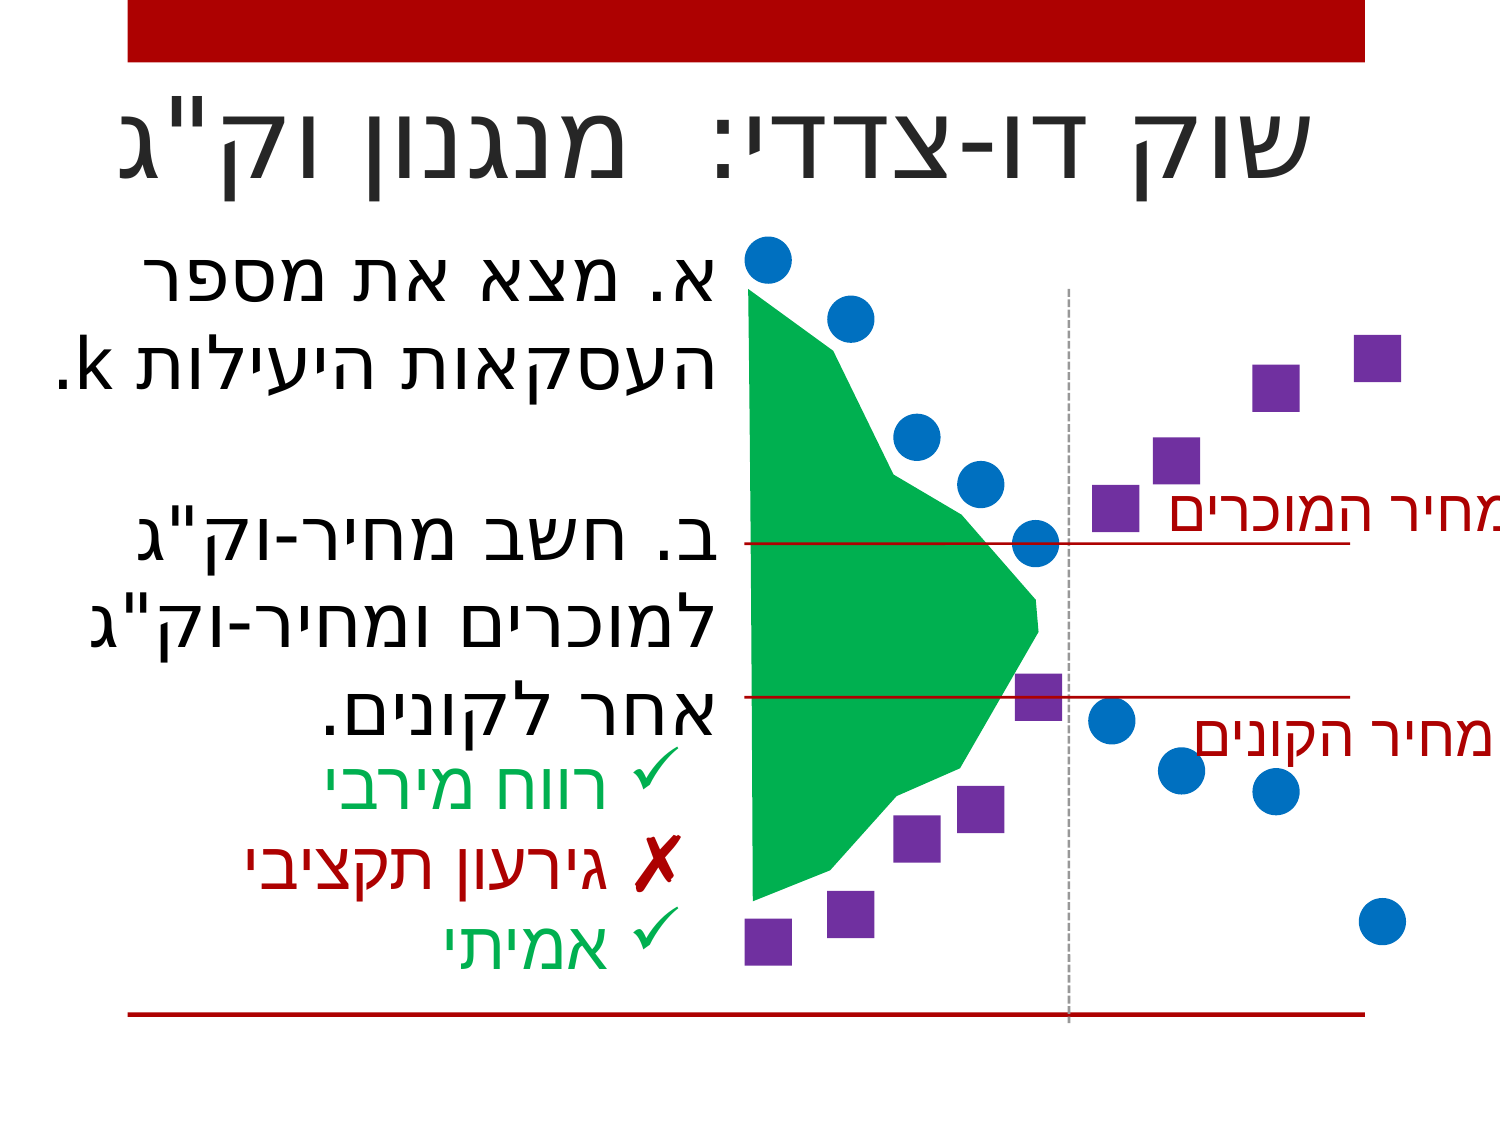

# שוק דו-צדדי: מנגנון וק"ג
א. מצא את מספר העסקאות היעילות k.
ב. חשב מחיר-וק"ג למוכרים ומחיר-וק"ג אחר לקונים.
מחיר המוכרים
מחיר הקונים
רווח מירבי
גירעון תקציבי
אמיתי